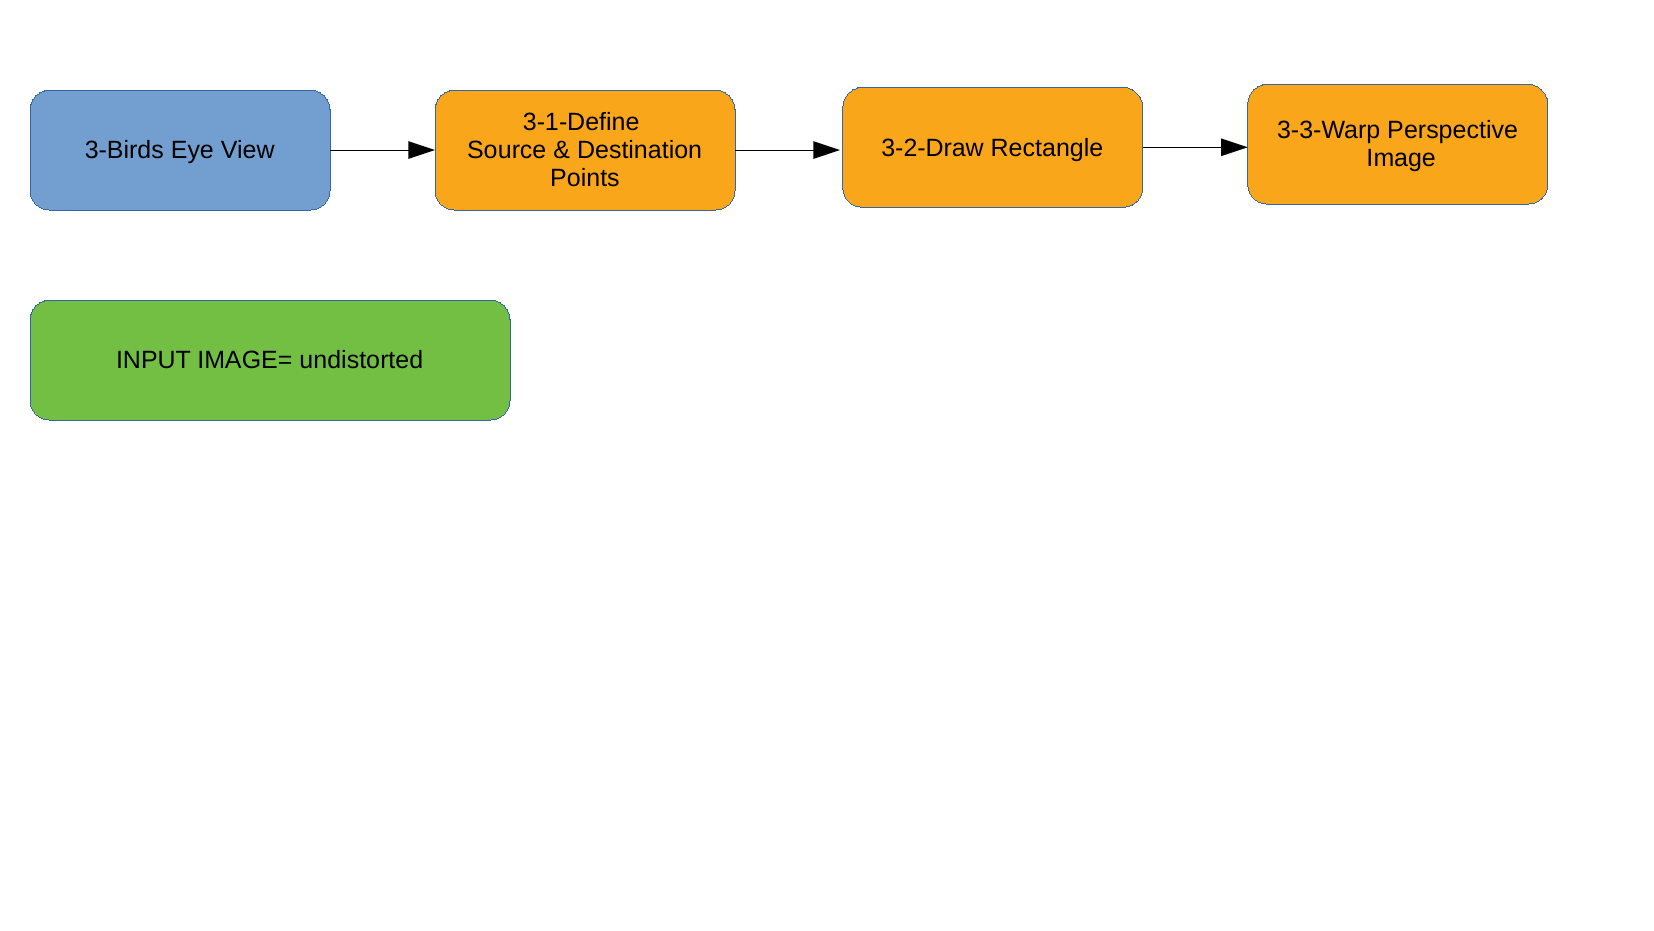

3-3-Warp Perspective
 Image
3-2-Draw Rectangle
3-Birds Eye View
3-1-Define
Source & Destination
Points
INPUT IMAGE= undistorted